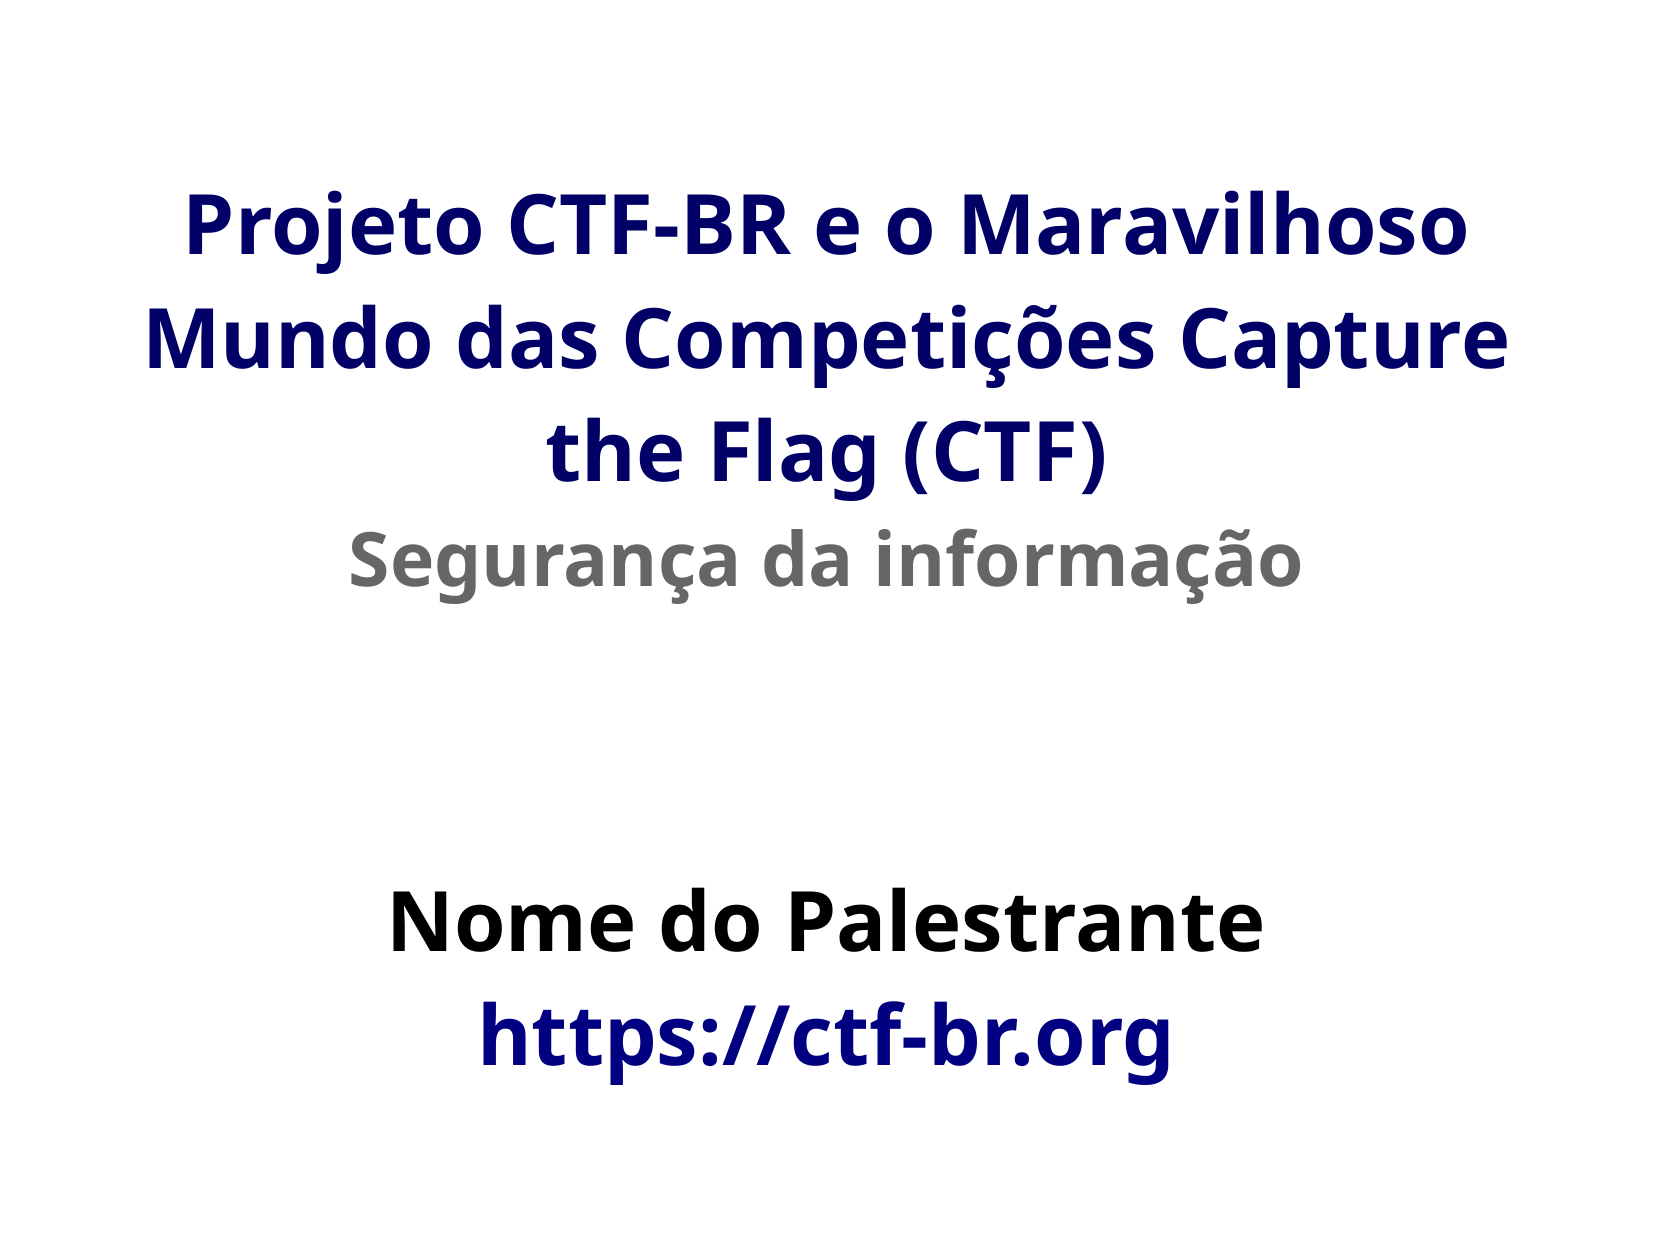

# Projeto CTF-BR e o Maravilhoso Mundo das Competições Capture the Flag (CTF) Segurança da informação
Nome do Palestrante
https://ctf-br.org